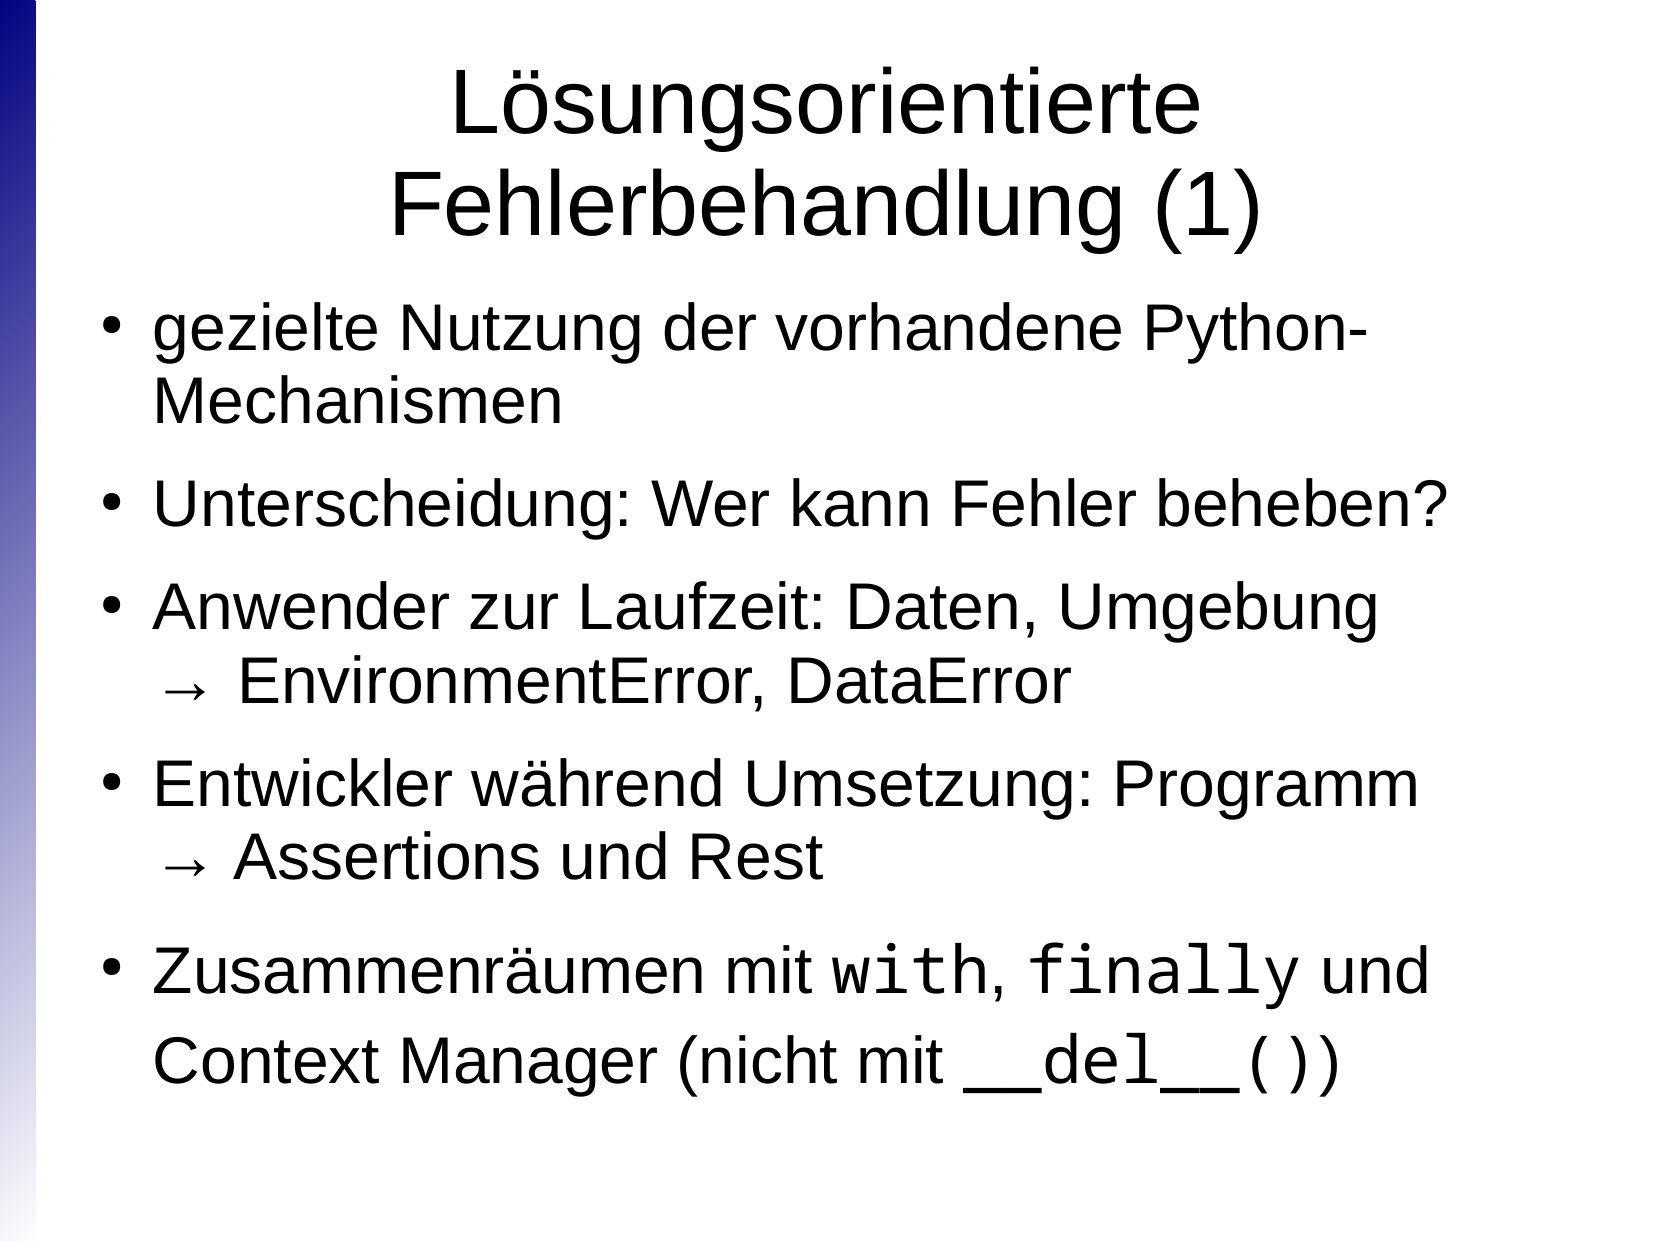

# Lösungsorientierte Fehlerbehandlung (1)
gezielte Nutzung der vorhandene Python-Mechanismen
Unterscheidung: Wer kann Fehler beheben?
Anwender zur Laufzeit: Daten, Umgebung
→ EnvironmentError, DataError
Entwickler während Umsetzung: Programm
→ Assertions und Rest
Zusammenräumen mit with, finally und Context Manager (nicht mit __del__())